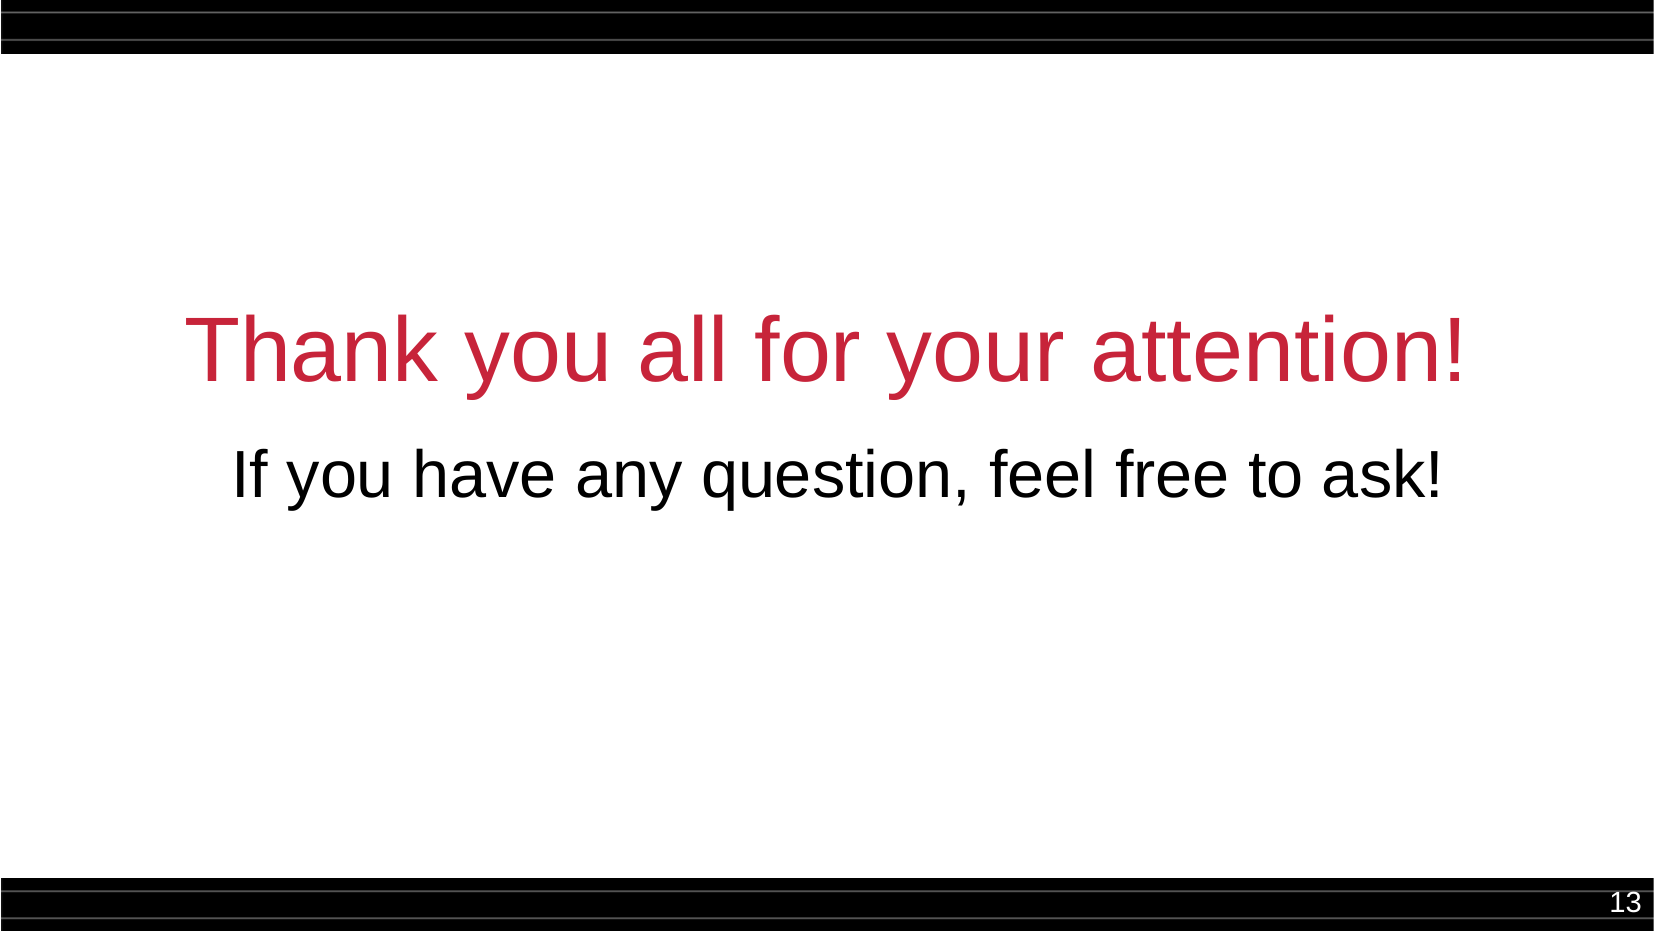

# Thank you all for your attention!
If you have any question, feel free to ask!